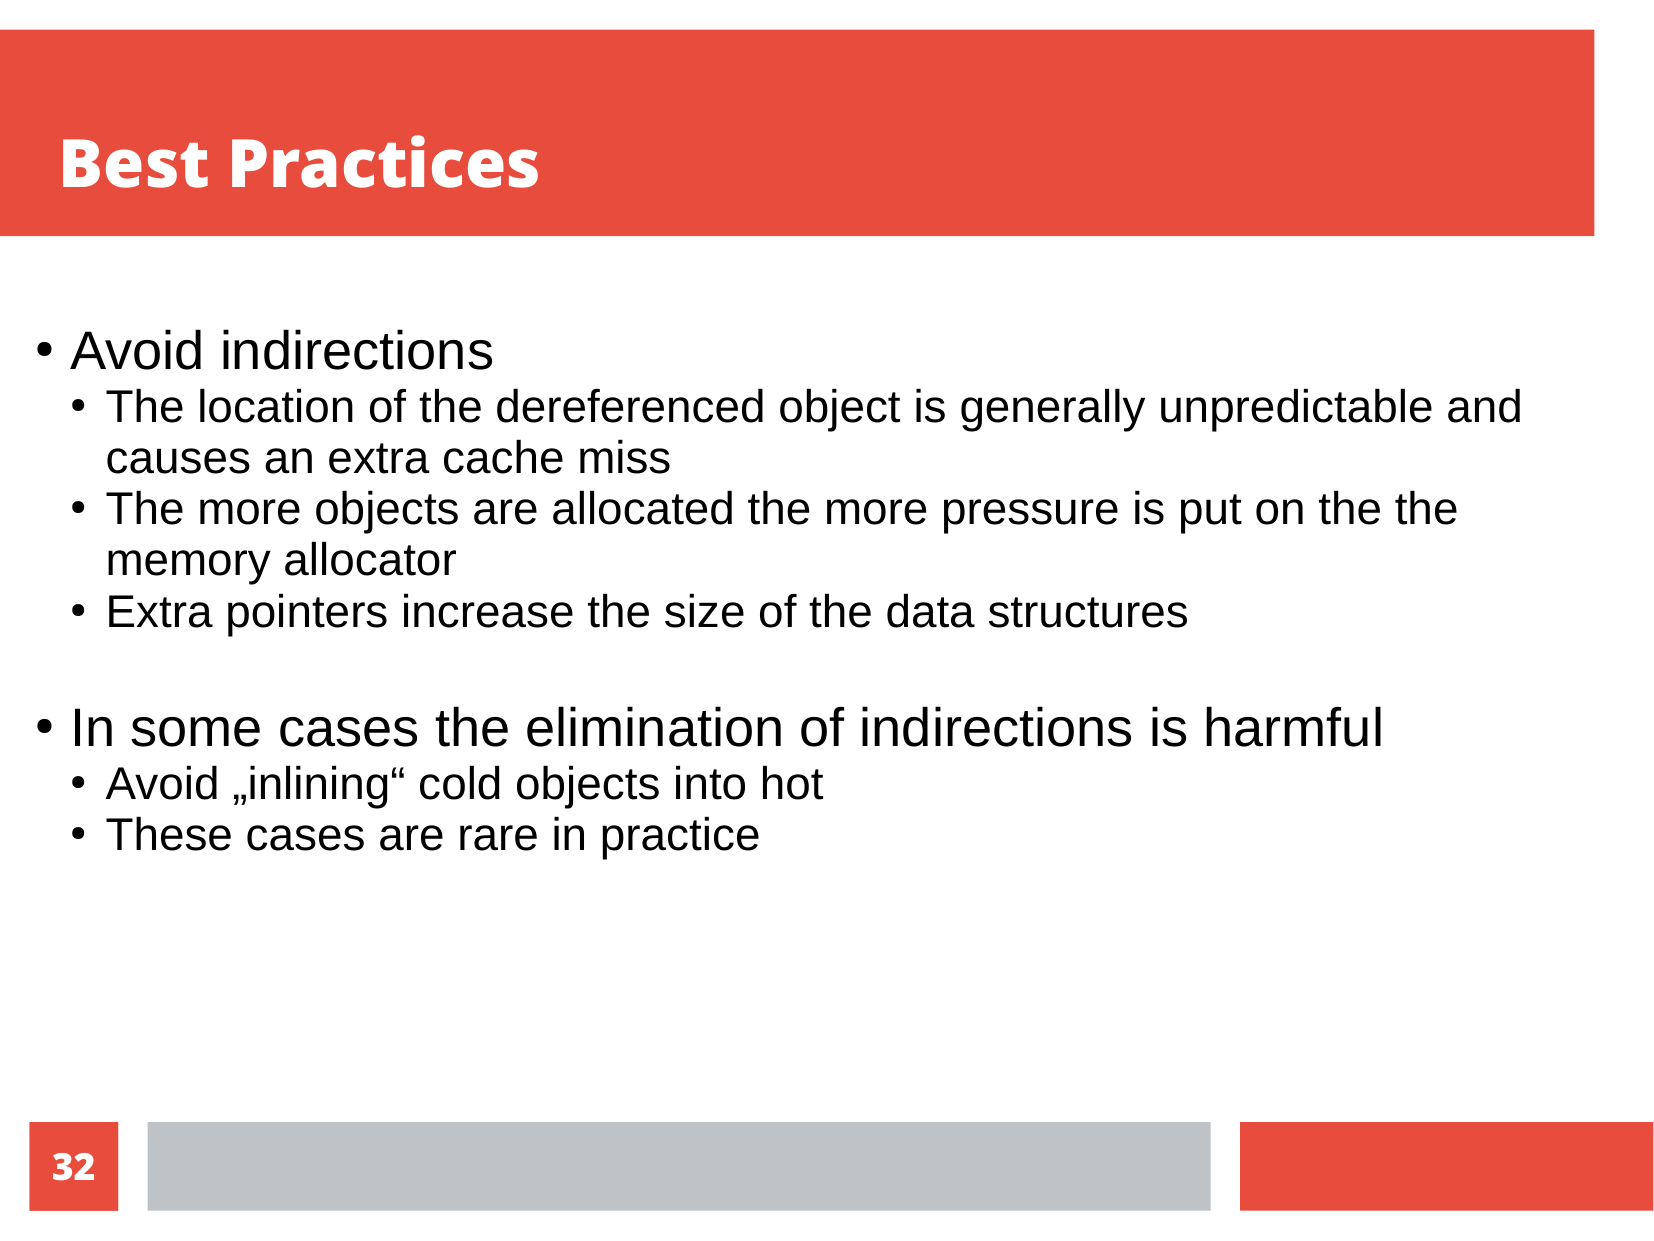

# Best Practices
Avoid indirections
The location of the dereferenced object is generally unpredictable and causes an extra cache miss
The more objects are allocated the more pressure is put on the the memory allocator
Extra pointers increase the size of the data structures
In some cases the elimination of indirections is harmful
Avoid „inlining“ cold objects into hot
These cases are rare in practice
32